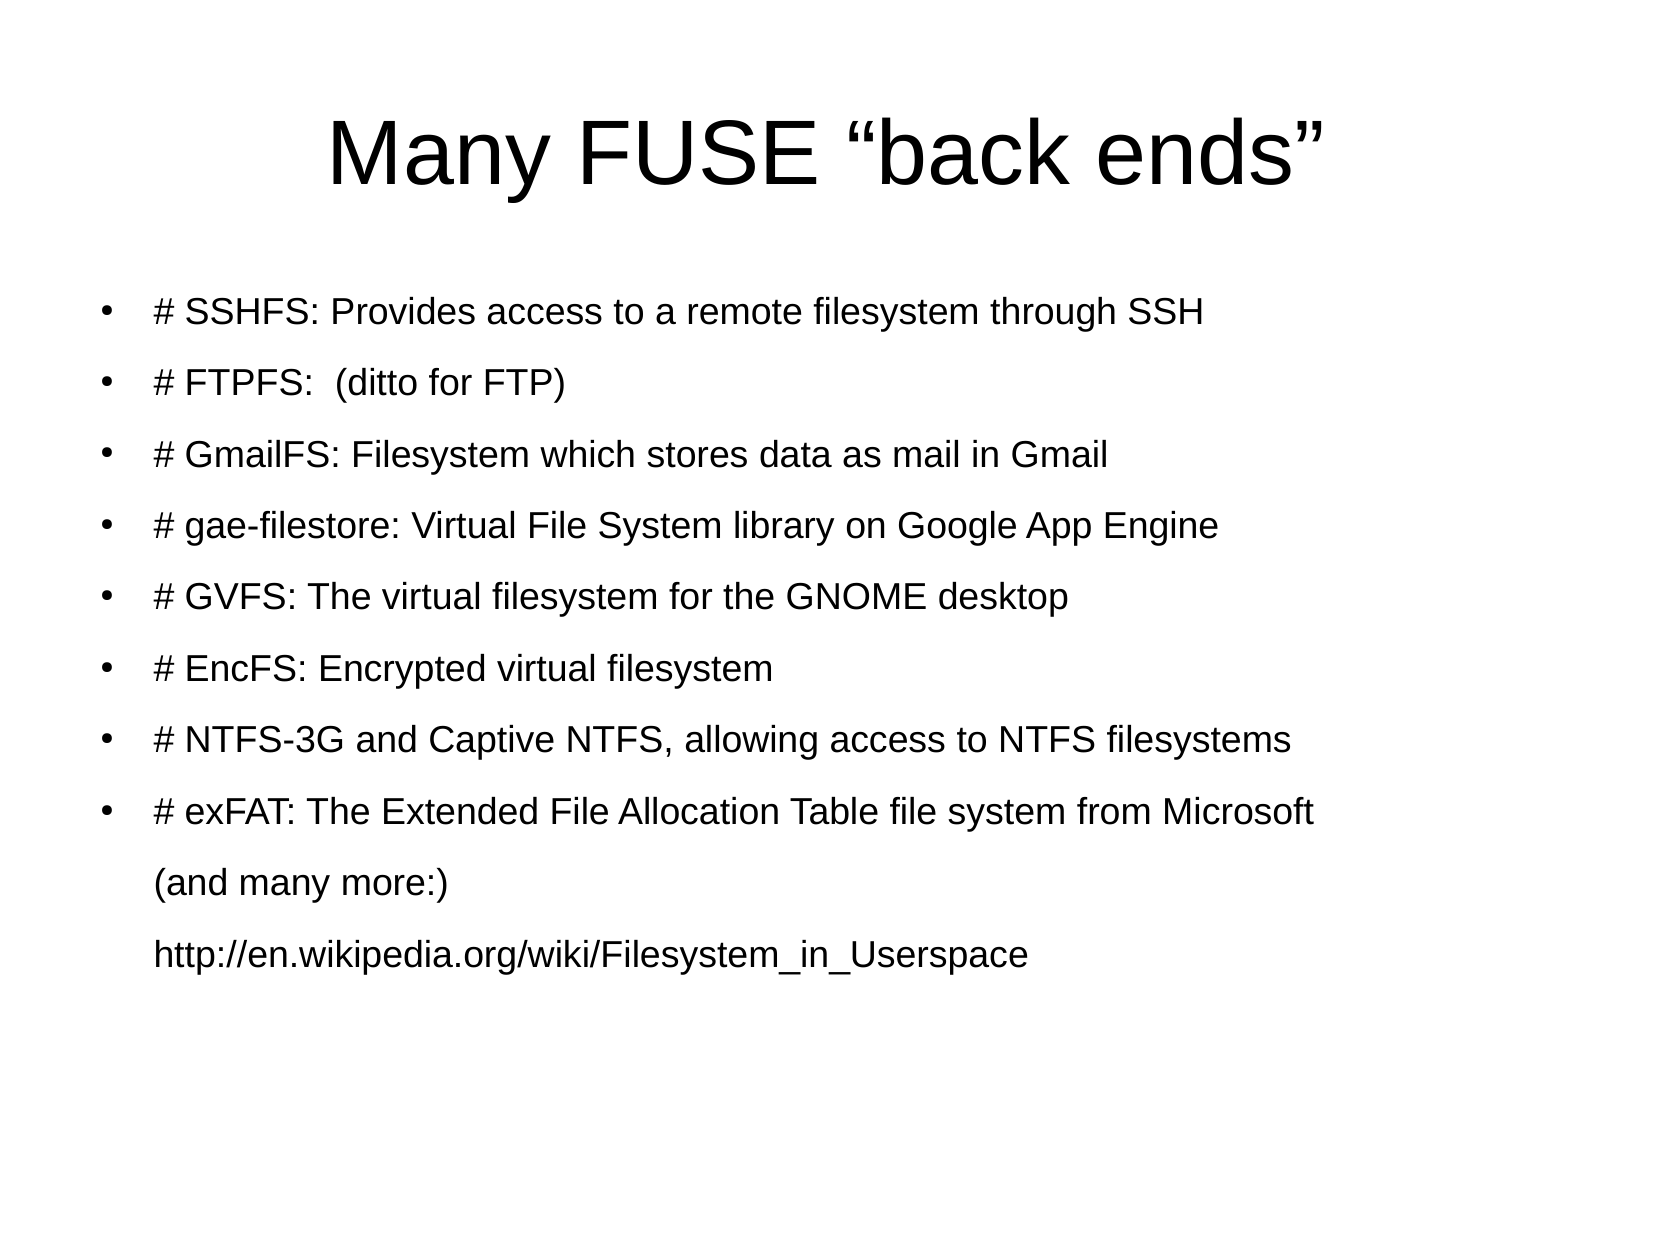

# Many FUSE “back ends”
# SSHFS: Provides access to a remote filesystem through SSH
# FTPFS: (ditto for FTP)
# GmailFS: Filesystem which stores data as mail in Gmail
# gae-filestore: Virtual File System library on Google App Engine
# GVFS: The virtual filesystem for the GNOME desktop
# EncFS: Encrypted virtual filesystem
# NTFS-3G and Captive NTFS, allowing access to NTFS filesystems
# exFAT: The Extended File Allocation Table file system from Microsoft
(and many more:)
http://en.wikipedia.org/wiki/Filesystem_in_Userspace